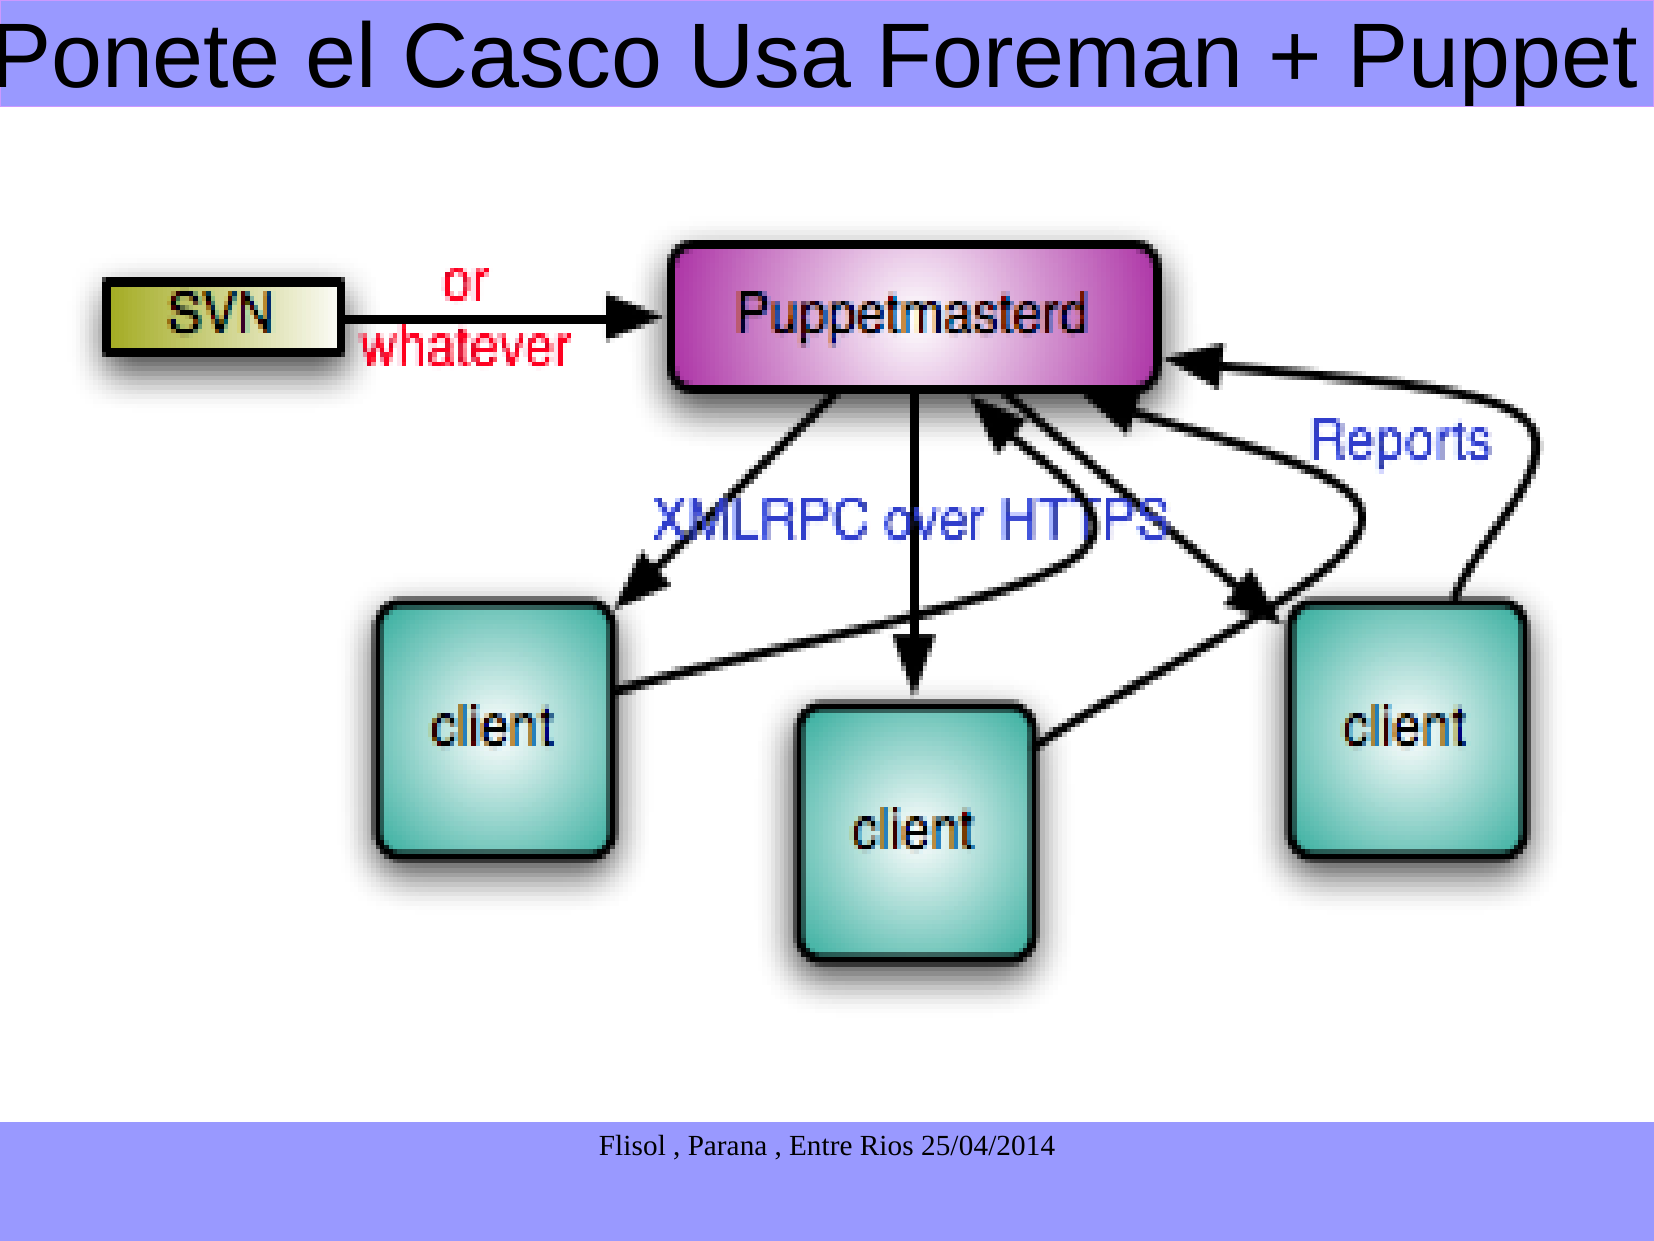

Ponete el Casco Usa Foreman + Puppet
#